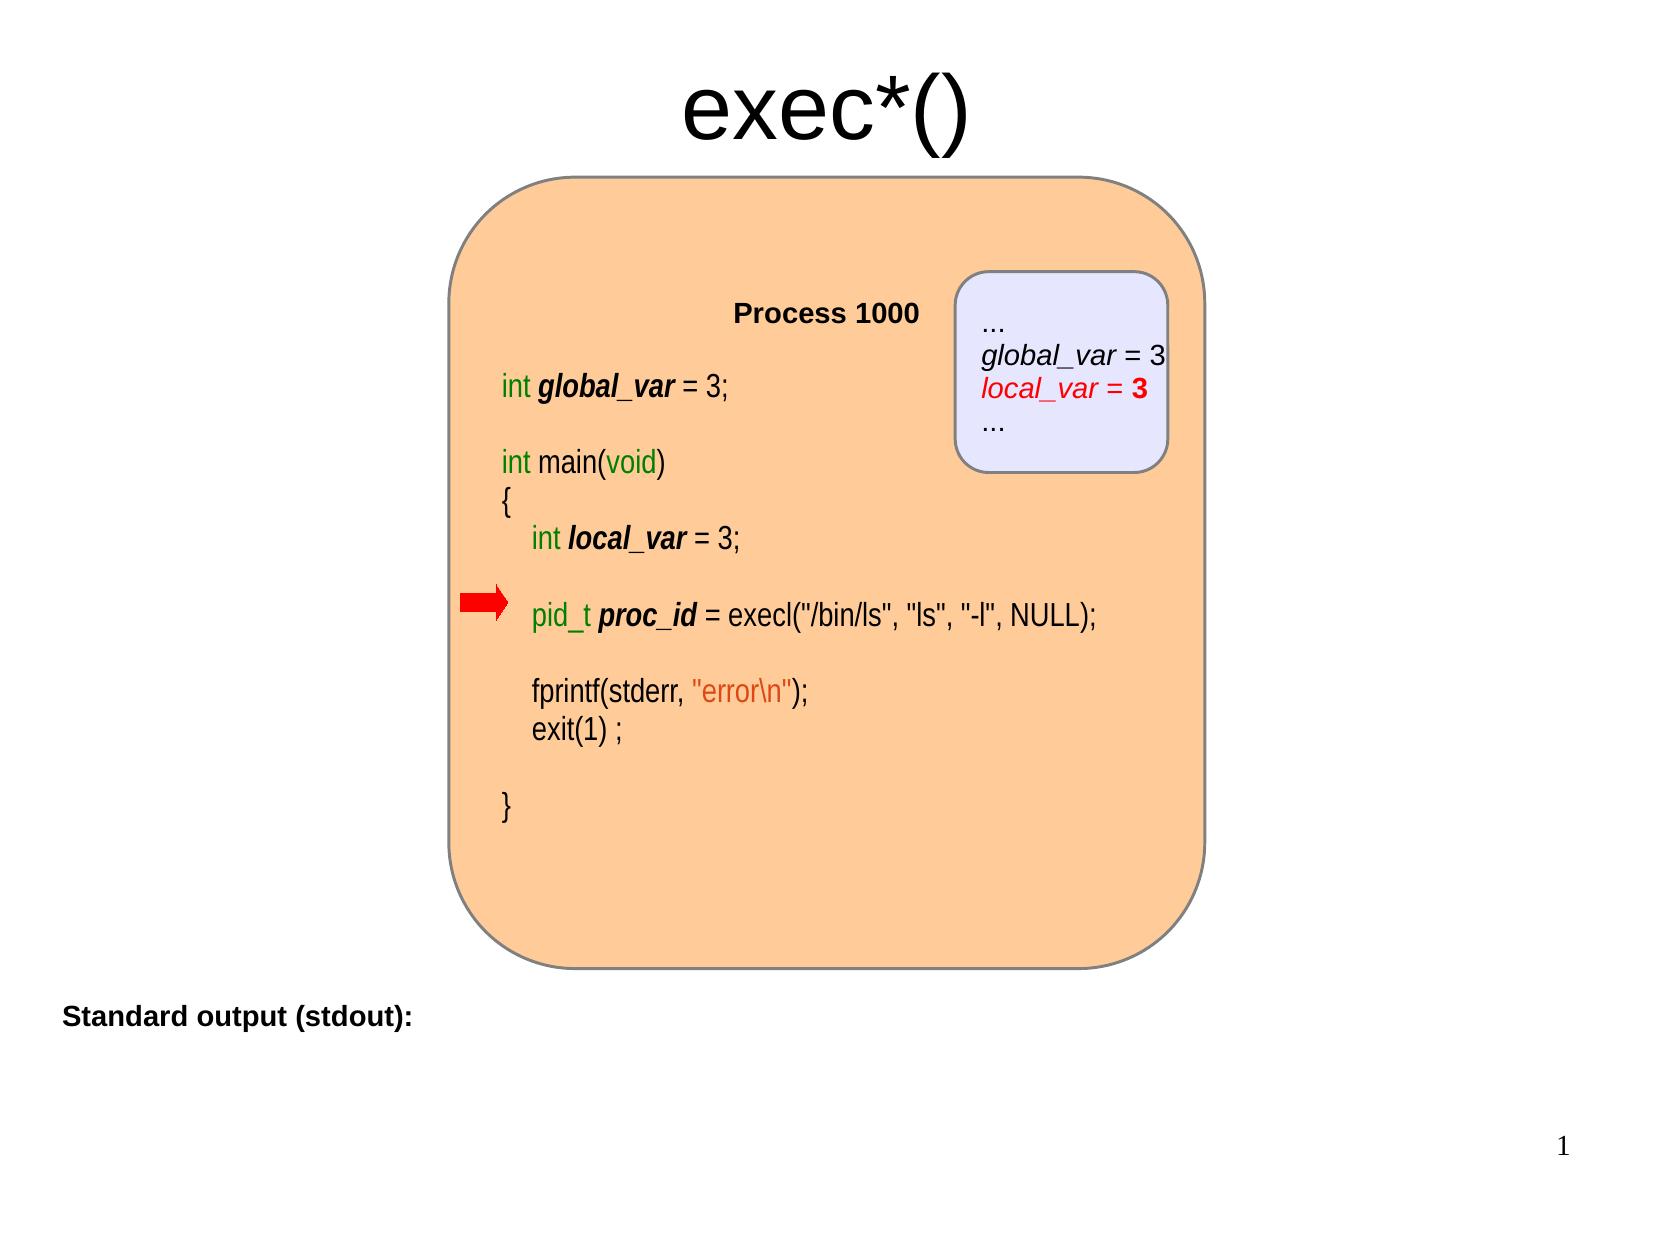

# exec*()
Process 1000
int global_var = 3;
int main(void)
{
 int local_var = 3;
 pid_t proc_id = execl("/bin/ls", "ls", "-l", NULL);
 fprintf(stderr, "error\n");
 exit(1) ;
}
...
global_var = 3
local_var = 3
...
Standard output (stdout):
1